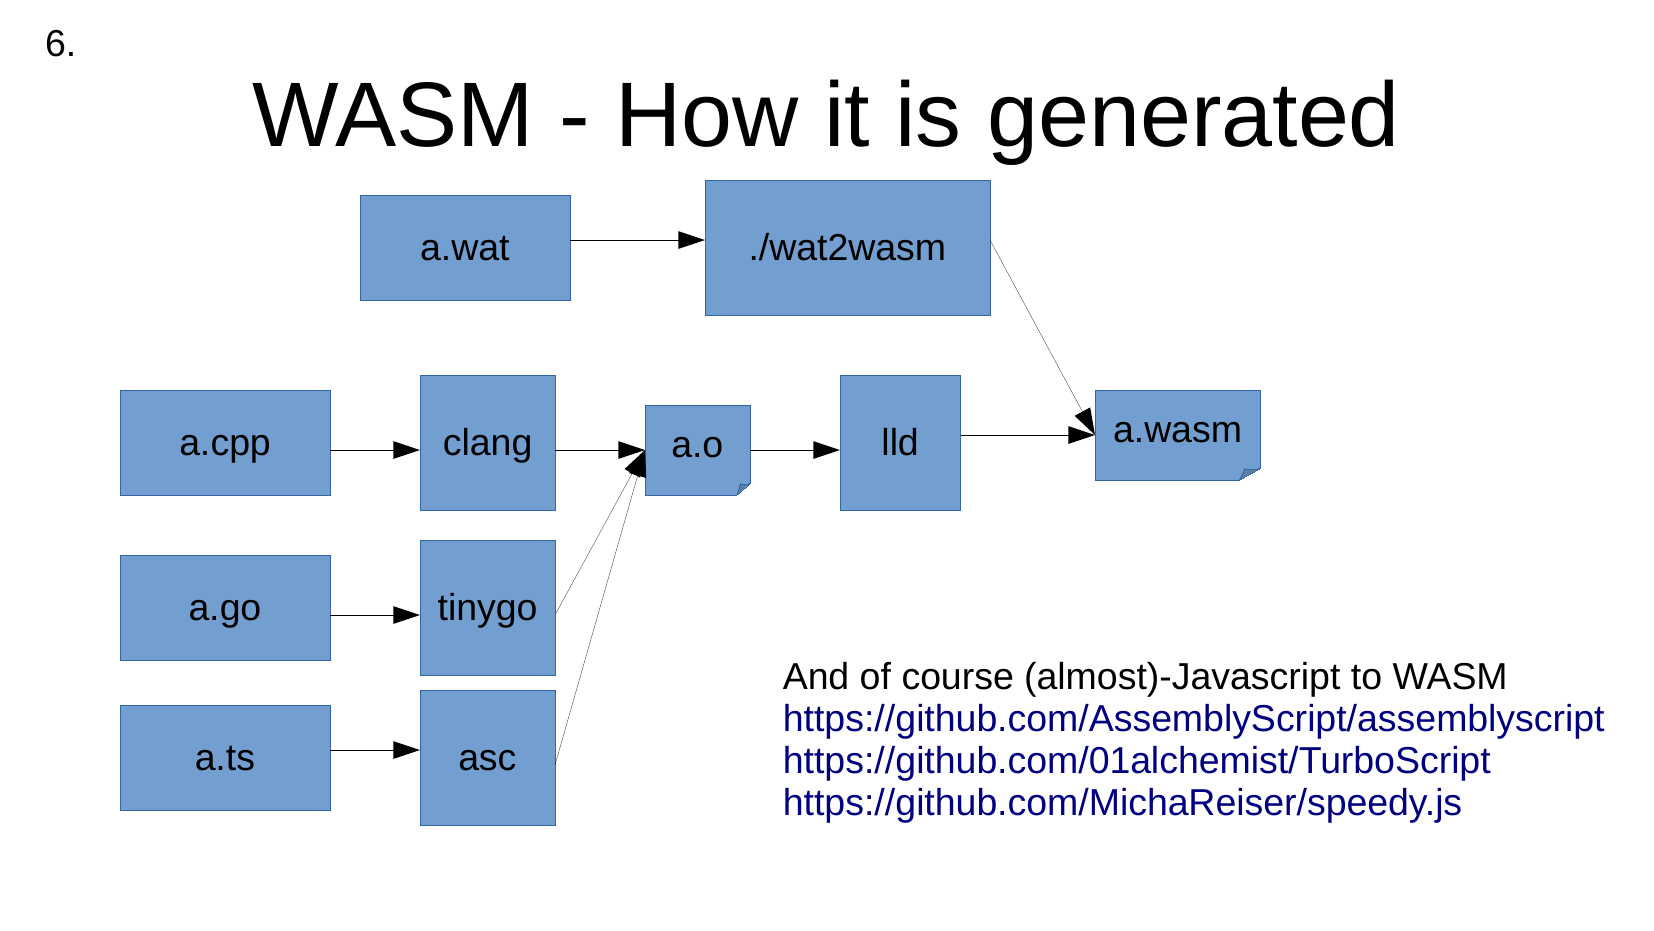

6.
# WASM - How it is generated
./wat2wasm
a.wat
clang
lld
a.cpp
a.wasm
a.o
tinygo
a.go
And of course (almost)-Javascript to WASM
https://github.com/AssemblyScript/assemblyscript
https://github.com/01alchemist/TurboScript
https://github.com/MichaReiser/speedy.js
asc
a.ts